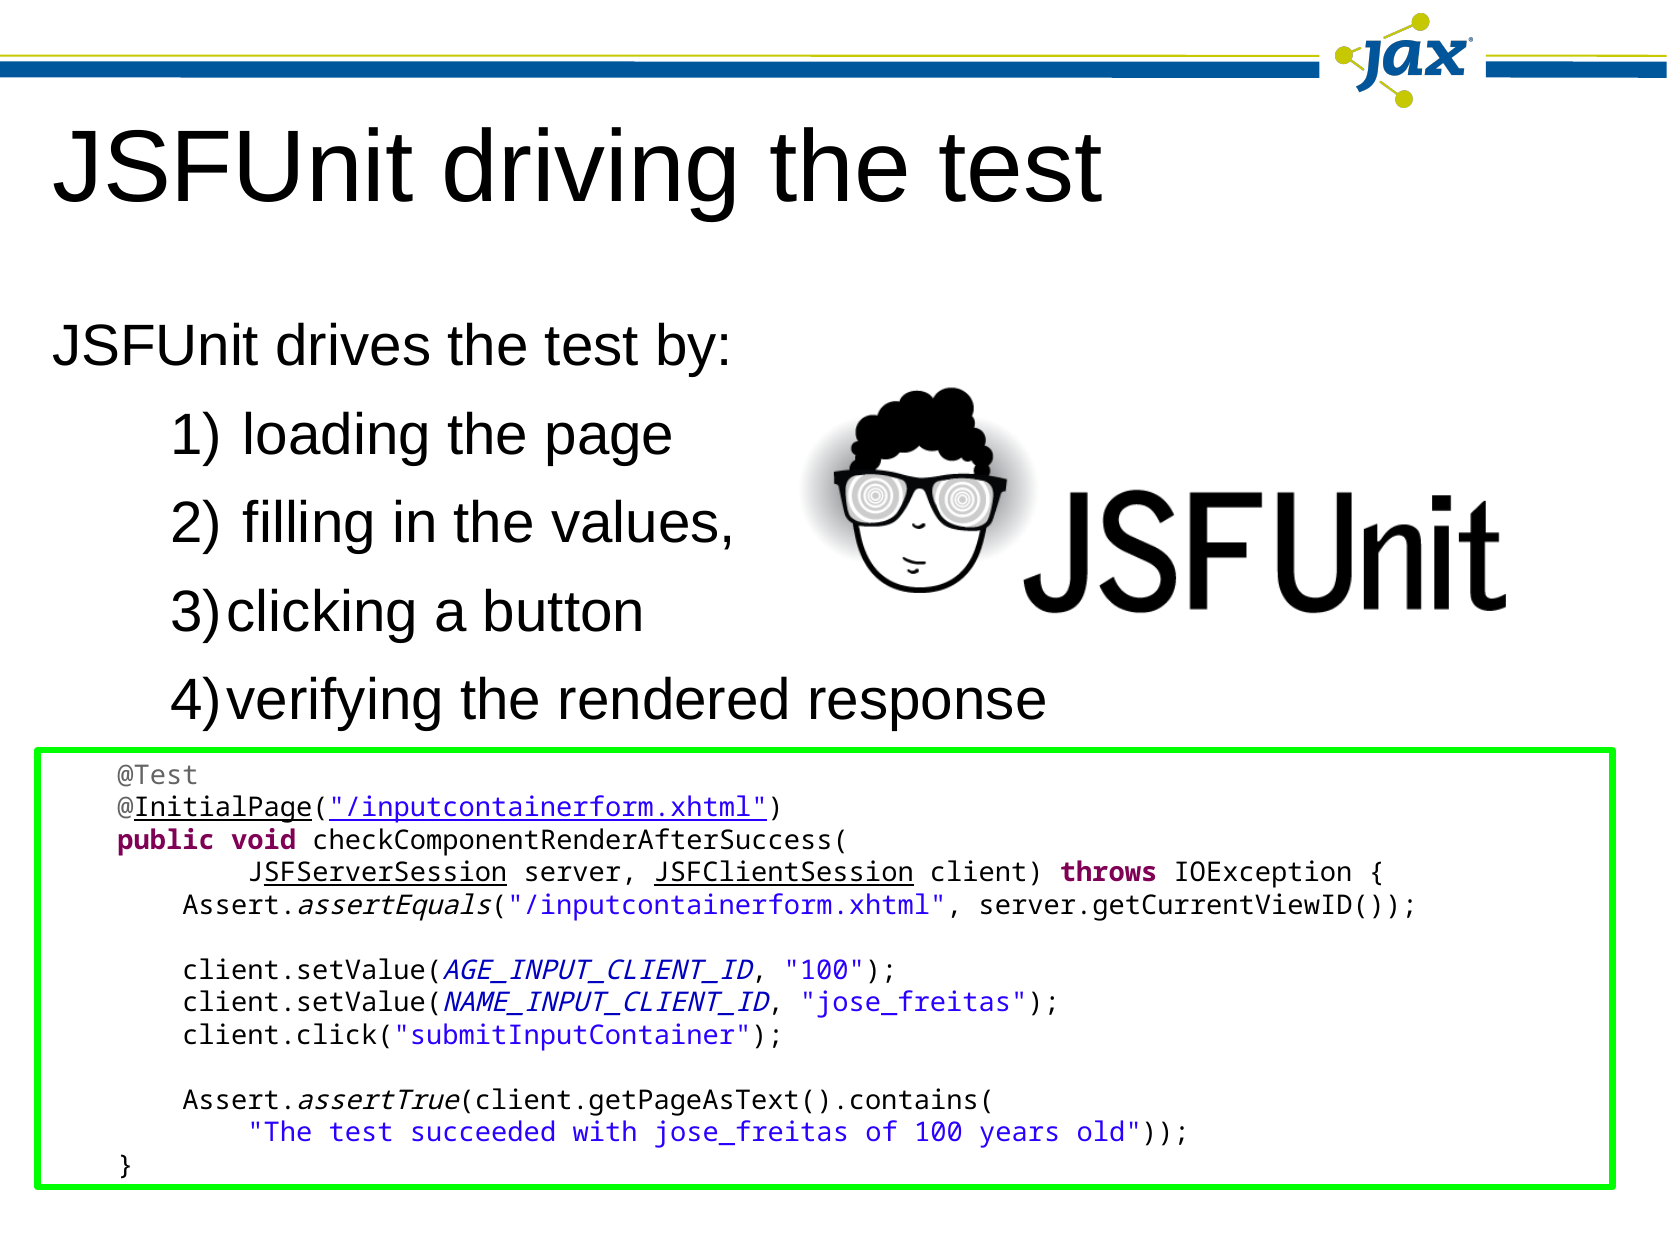

# JSFUnit driving the test
JSFUnit drives the test by:
 loading the page
 filling in the values,
clicking a button
verifying the rendered response
 @Test
 @InitialPage("/inputcontainerform.xhtml")
 public void checkComponentRenderAfterSuccess(
 JSFServerSession server, JSFClientSession client) throws IOException {
 Assert.assertEquals("/inputcontainerform.xhtml", server.getCurrentViewID());
 client.setValue(AGE_INPUT_CLIENT_ID, "100");
 client.setValue(NAME_INPUT_CLIENT_ID, "jose_freitas");
 client.click("submitInputContainer");
 Assert.assertTrue(client.getPageAsText().contains(
 "The test succeeded with jose_freitas of 100 years old"));
 }